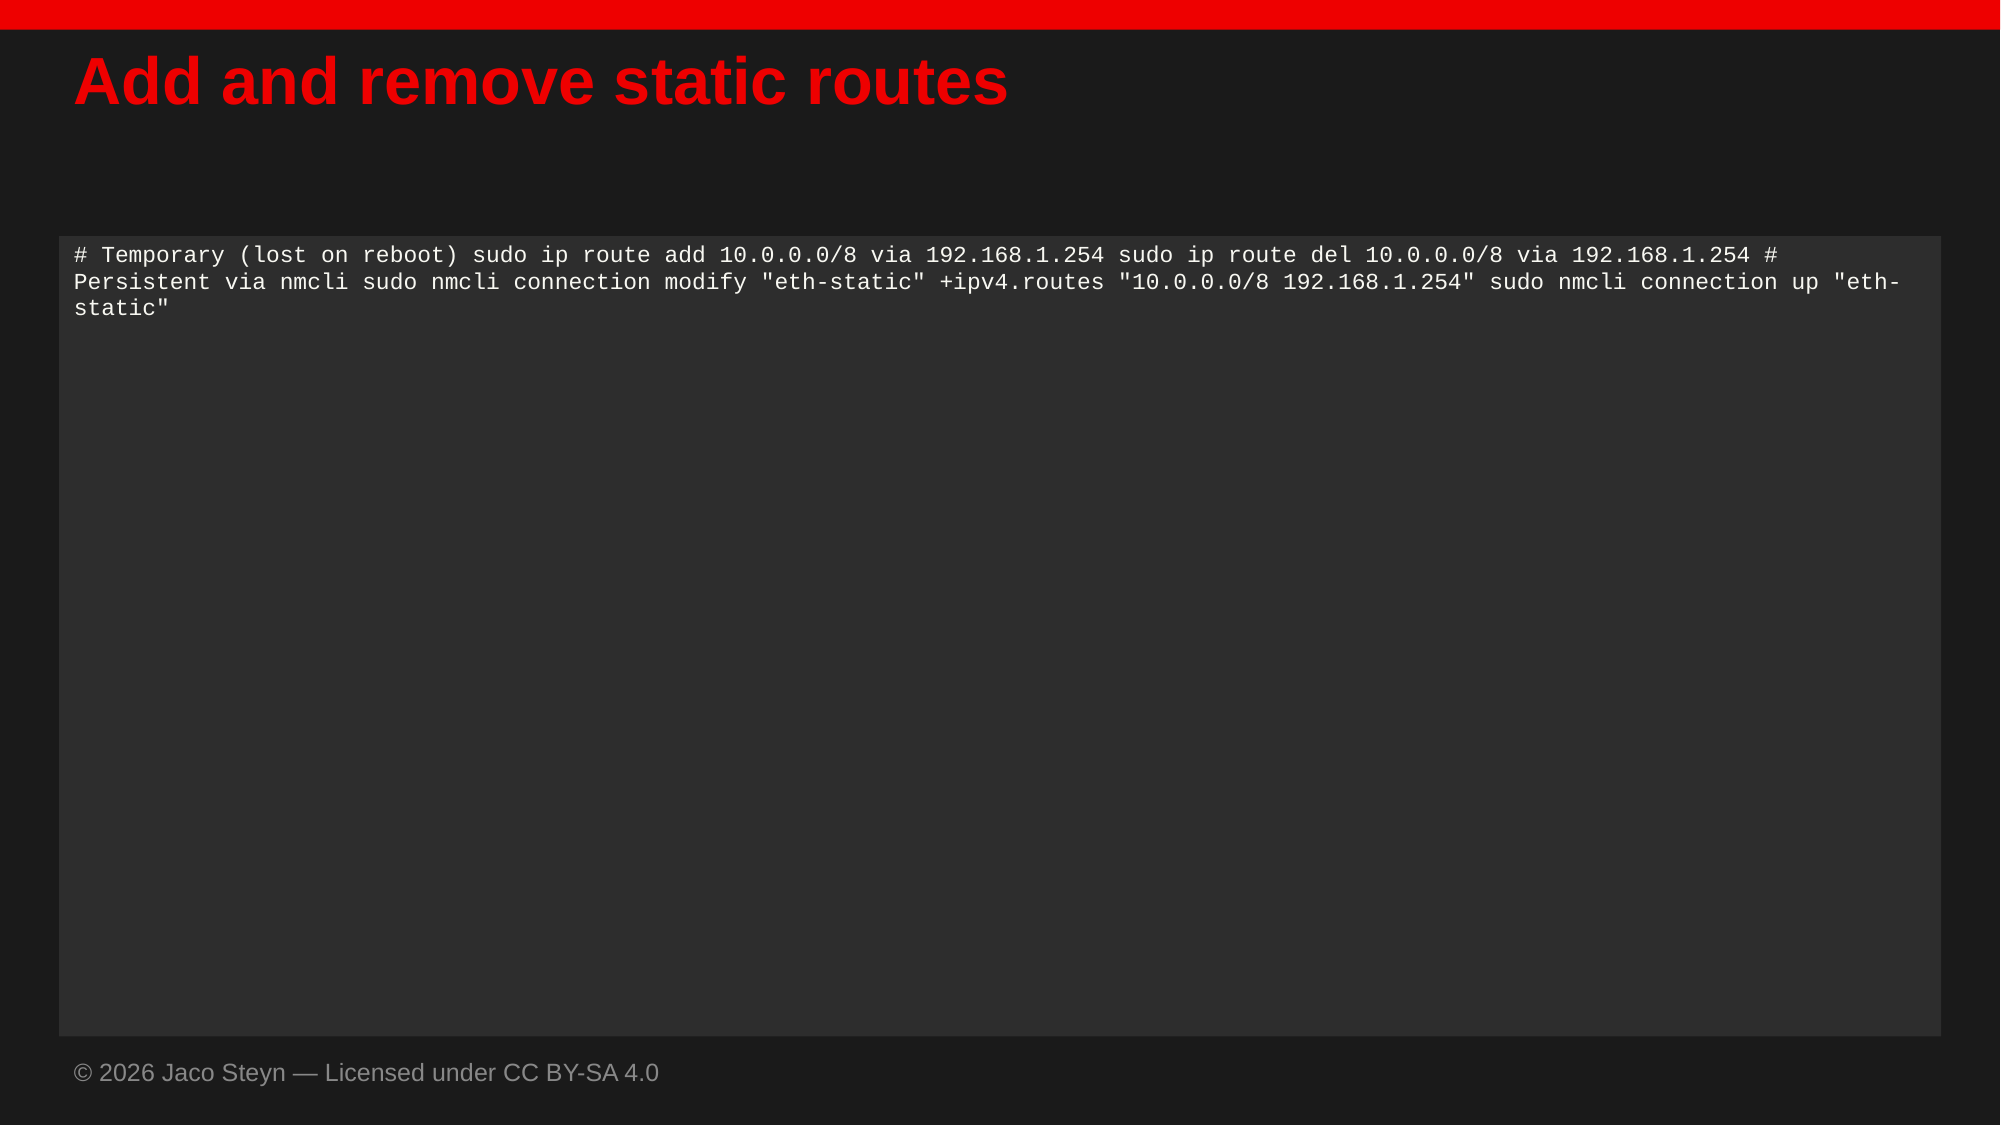

Add and remove static routes
# Temporary (lost on reboot) sudo ip route add 10.0.0.0/8 via 192.168.1.254 sudo ip route del 10.0.0.0/8 via 192.168.1.254 # Persistent via nmcli sudo nmcli connection modify "eth-static" +ipv4.routes "10.0.0.0/8 192.168.1.254" sudo nmcli connection up "eth-static"
© 2026 Jaco Steyn — Licensed under CC BY-SA 4.0